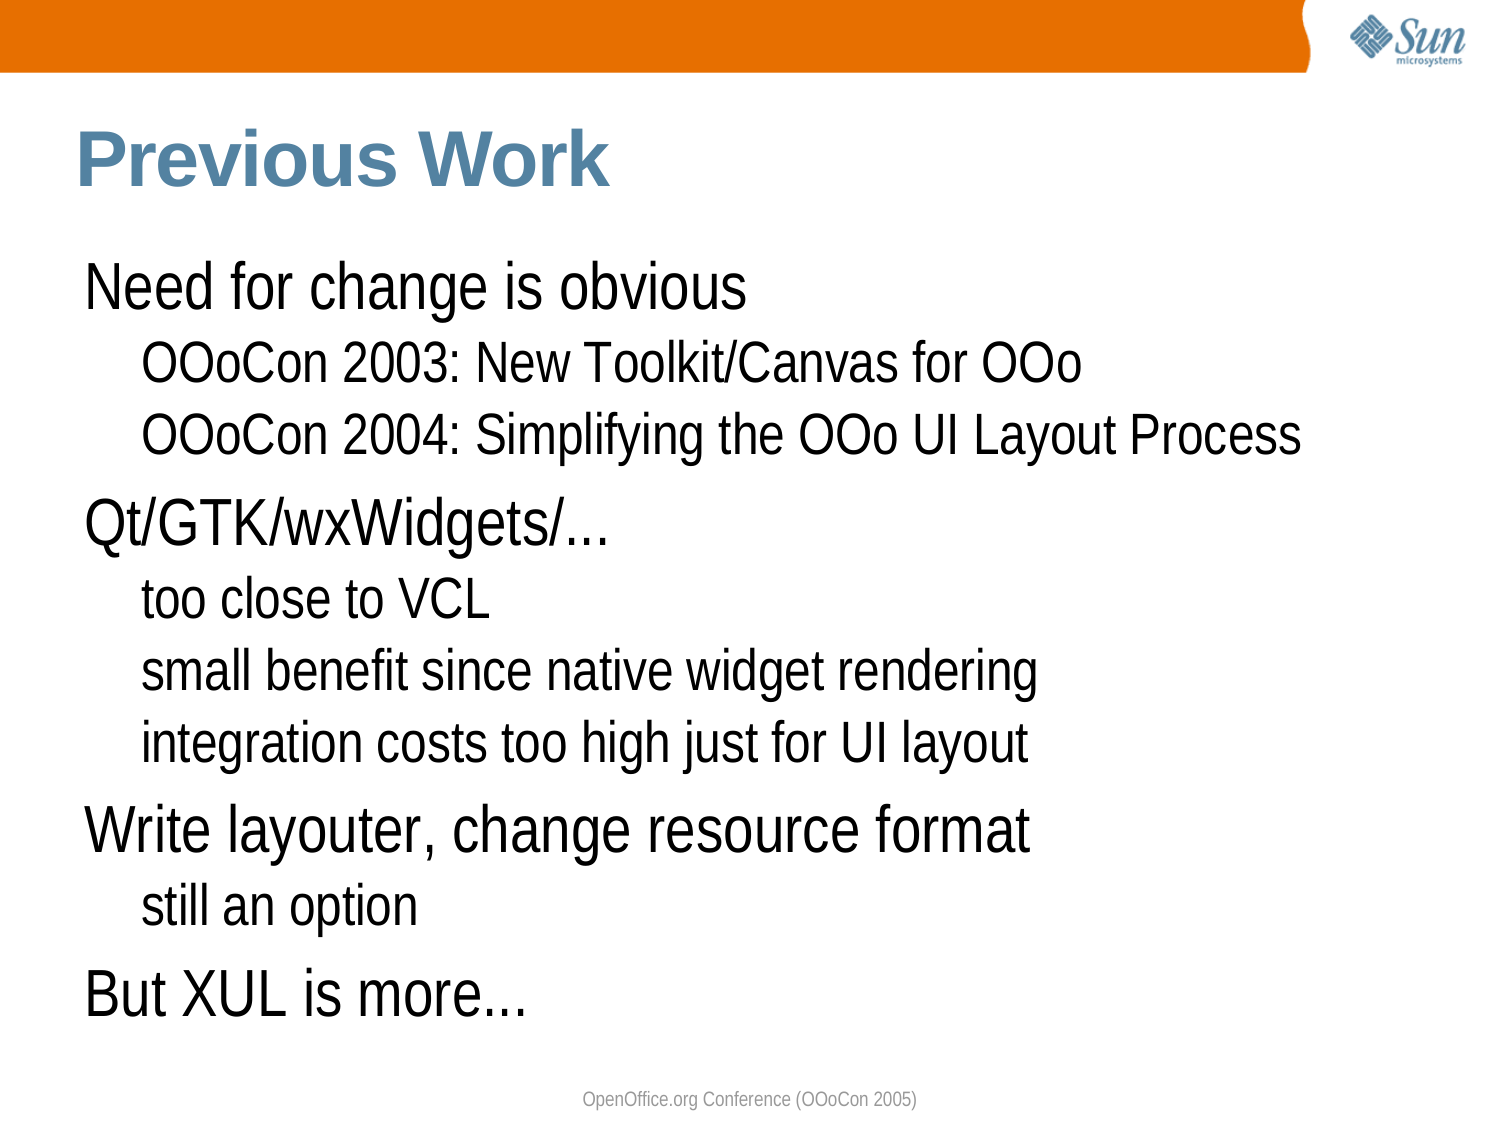

# Previous Work
Need for change is obvious
OOoCon 2003: New Toolkit/Canvas for OOo
OOoCon 2004: Simplifying the OOo UI Layout Process
Qt/GTK/wxWidgets/...
too close to VCL
small benefit since native widget rendering
integration costs too high just for UI layout
Write layouter, change resource format
still an option
But XUL is more...